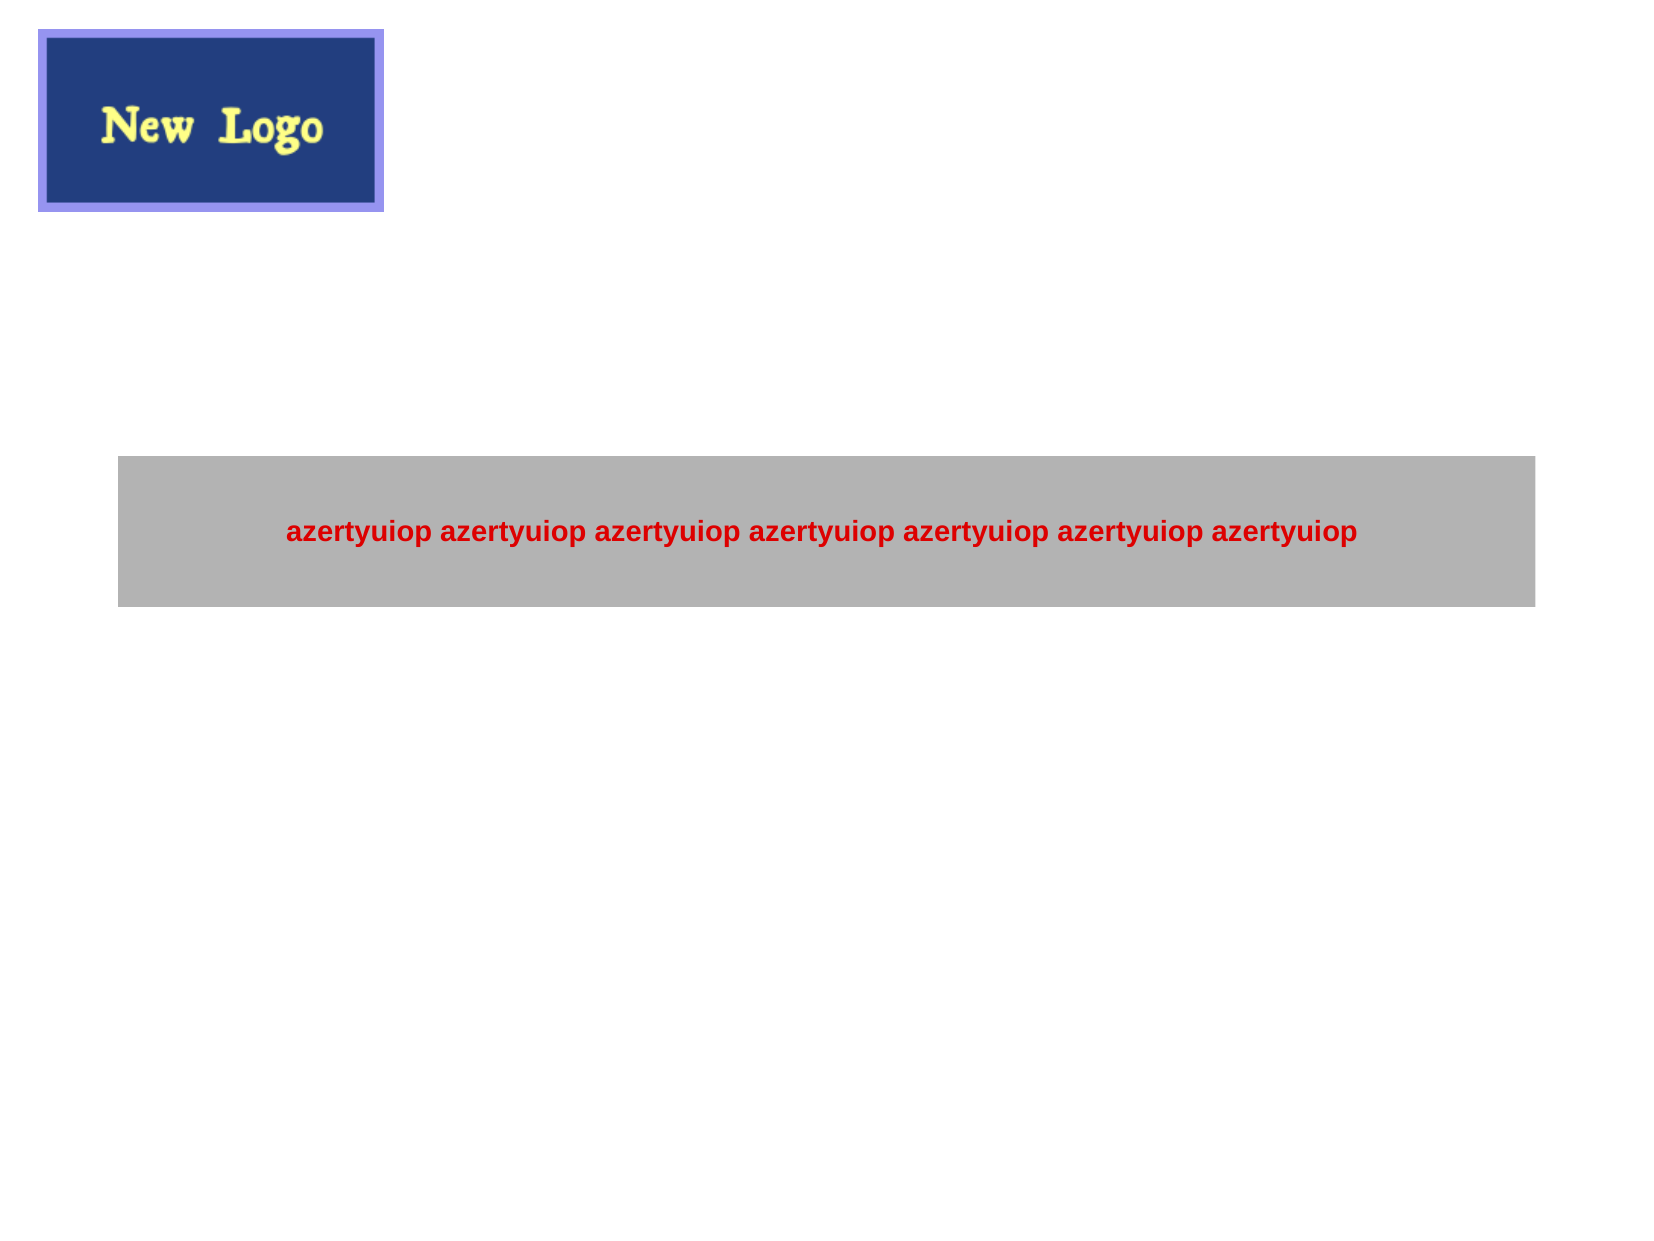

azertyuiop azertyuiop azertyuiop azertyuiop azertyuiop azertyuiop azertyuiop